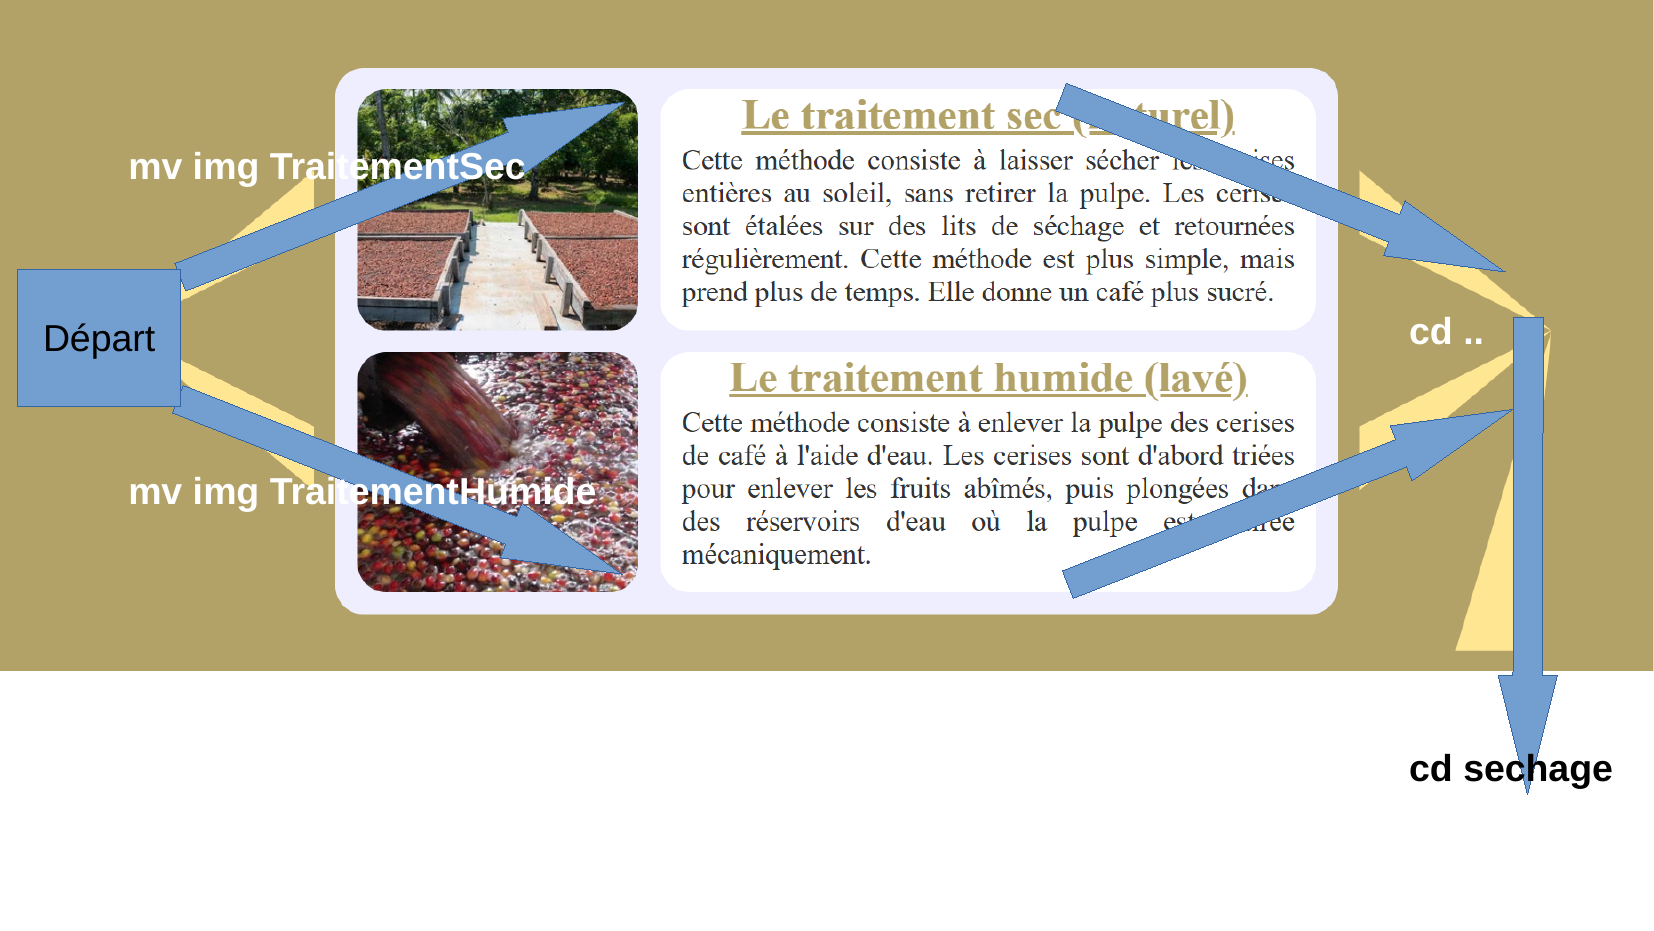

mv img TraitementSec
Départ
cd ..
mv img TraitementHumide
cd sechage